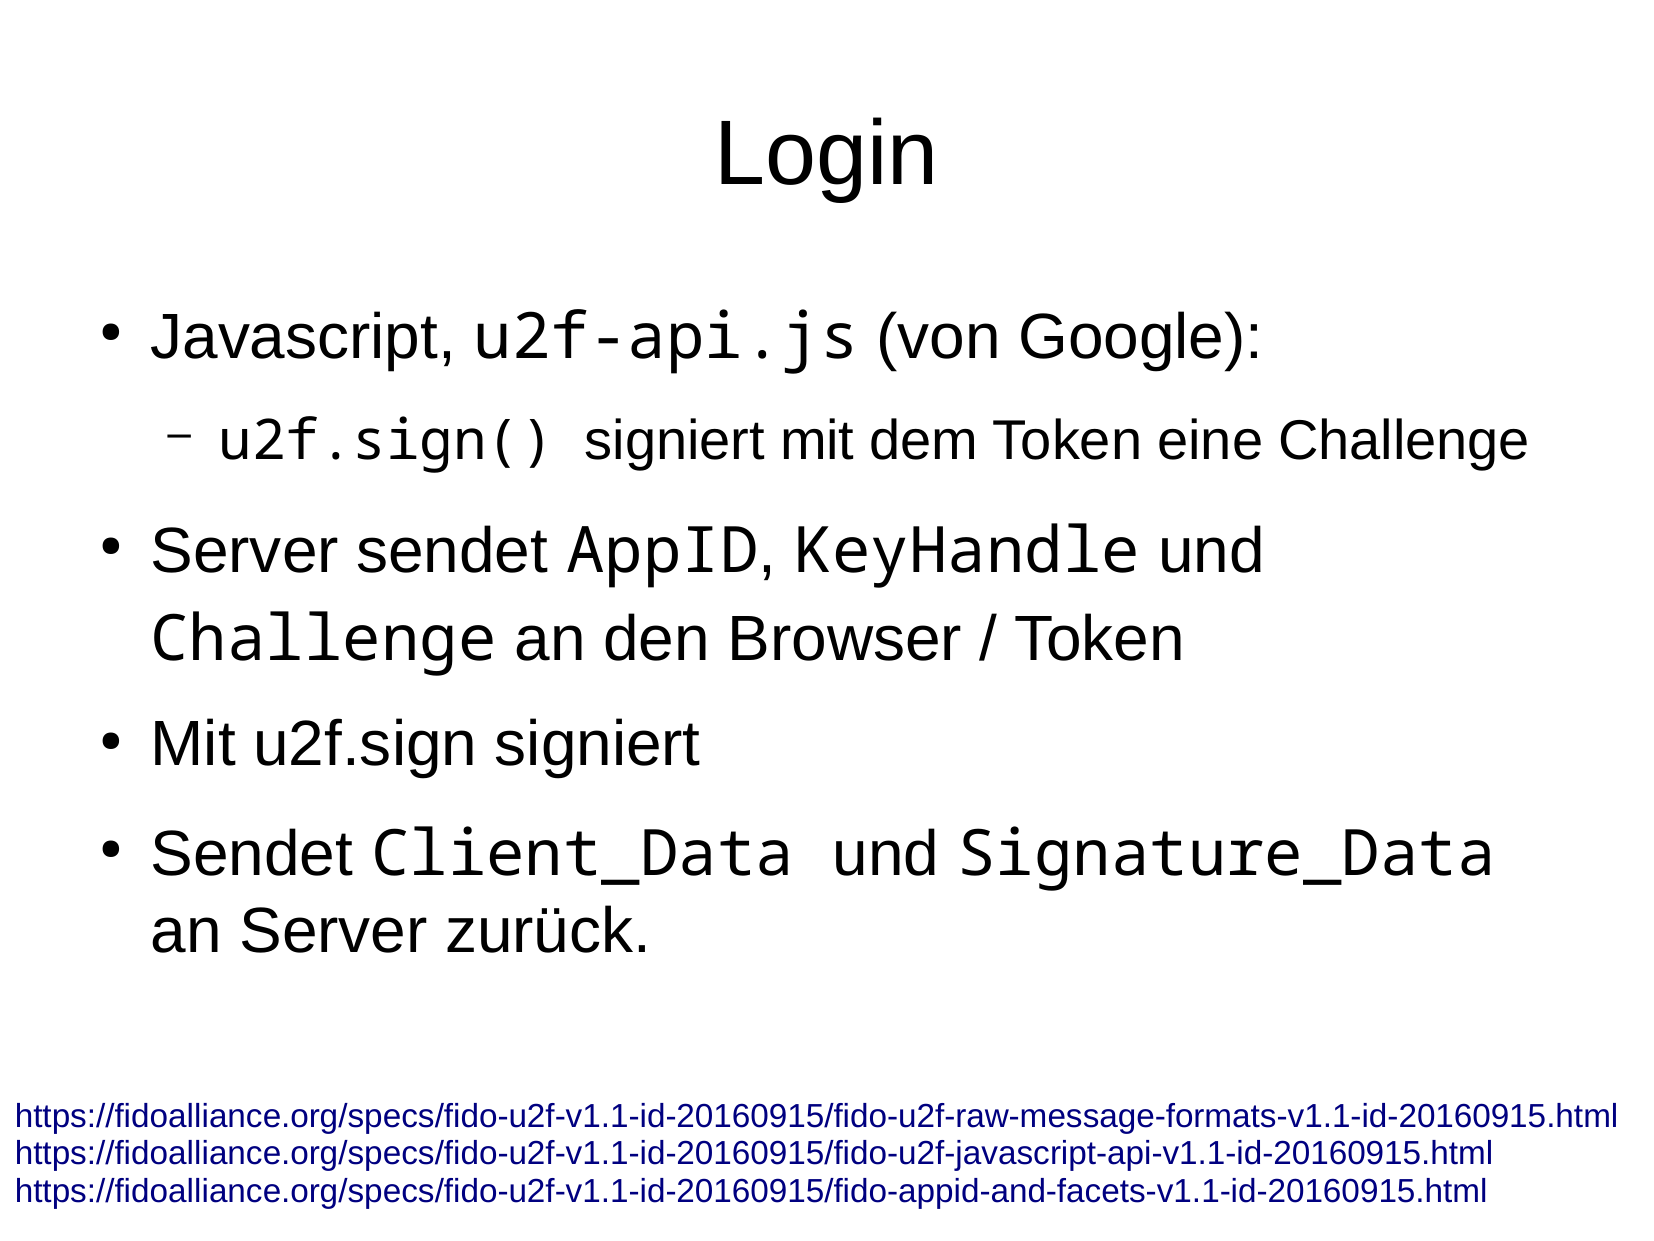

# Login
Javascript, u2f-api.js (von Google):
u2f.sign() signiert mit dem Token eine Challenge
Server sendet AppID, KeyHandle und Challenge an den Browser / Token
Mit u2f.sign signiert
Sendet Client_Data und Signature_Data an Server zurück.
https://fidoalliance.org/specs/fido-u2f-v1.1-id-20160915/fido-u2f-raw-message-formats-v1.1-id-20160915.html
https://fidoalliance.org/specs/fido-u2f-v1.1-id-20160915/fido-u2f-javascript-api-v1.1-id-20160915.html
https://fidoalliance.org/specs/fido-u2f-v1.1-id-20160915/fido-appid-and-facets-v1.1-id-20160915.html